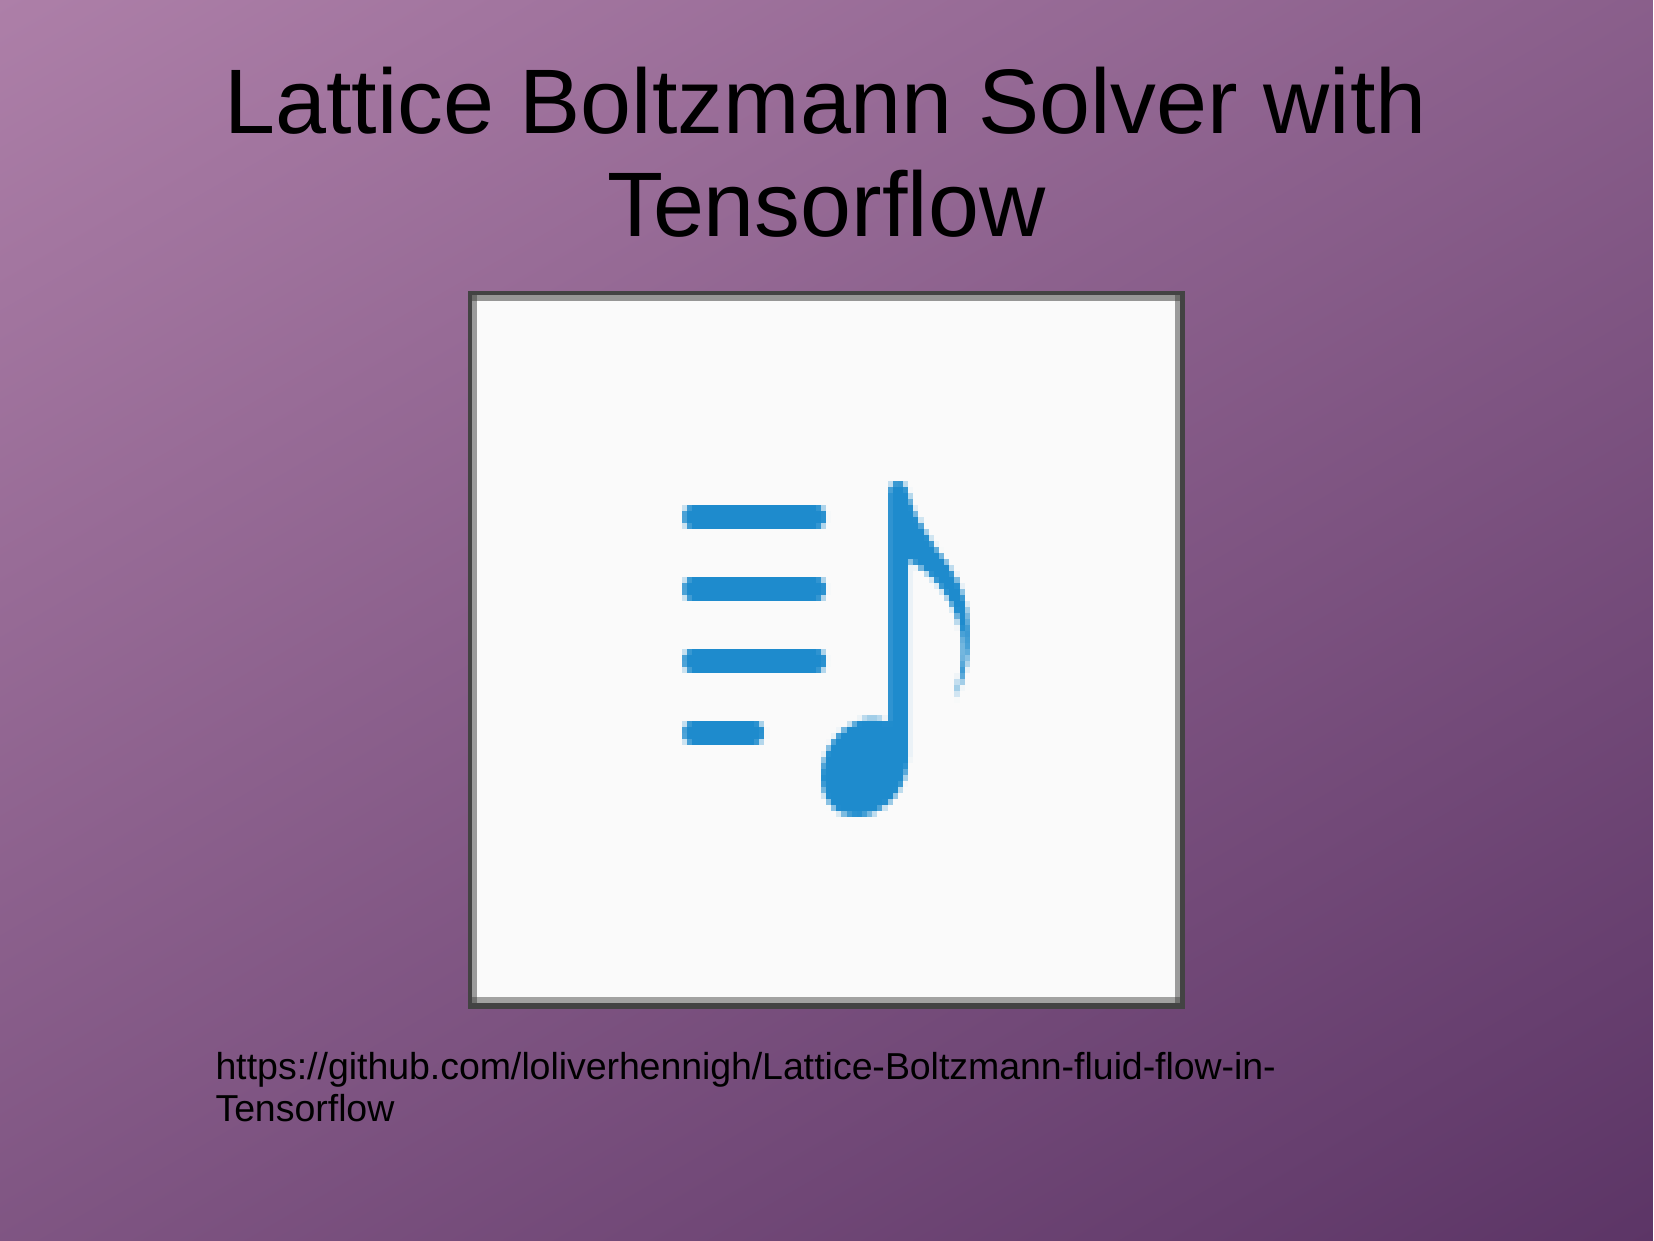

# Lattice Boltzmann Solver with Tensorflow
https://github.com/loliverhennigh/Lattice-Boltzmann-fluid-flow-in-Tensorflow